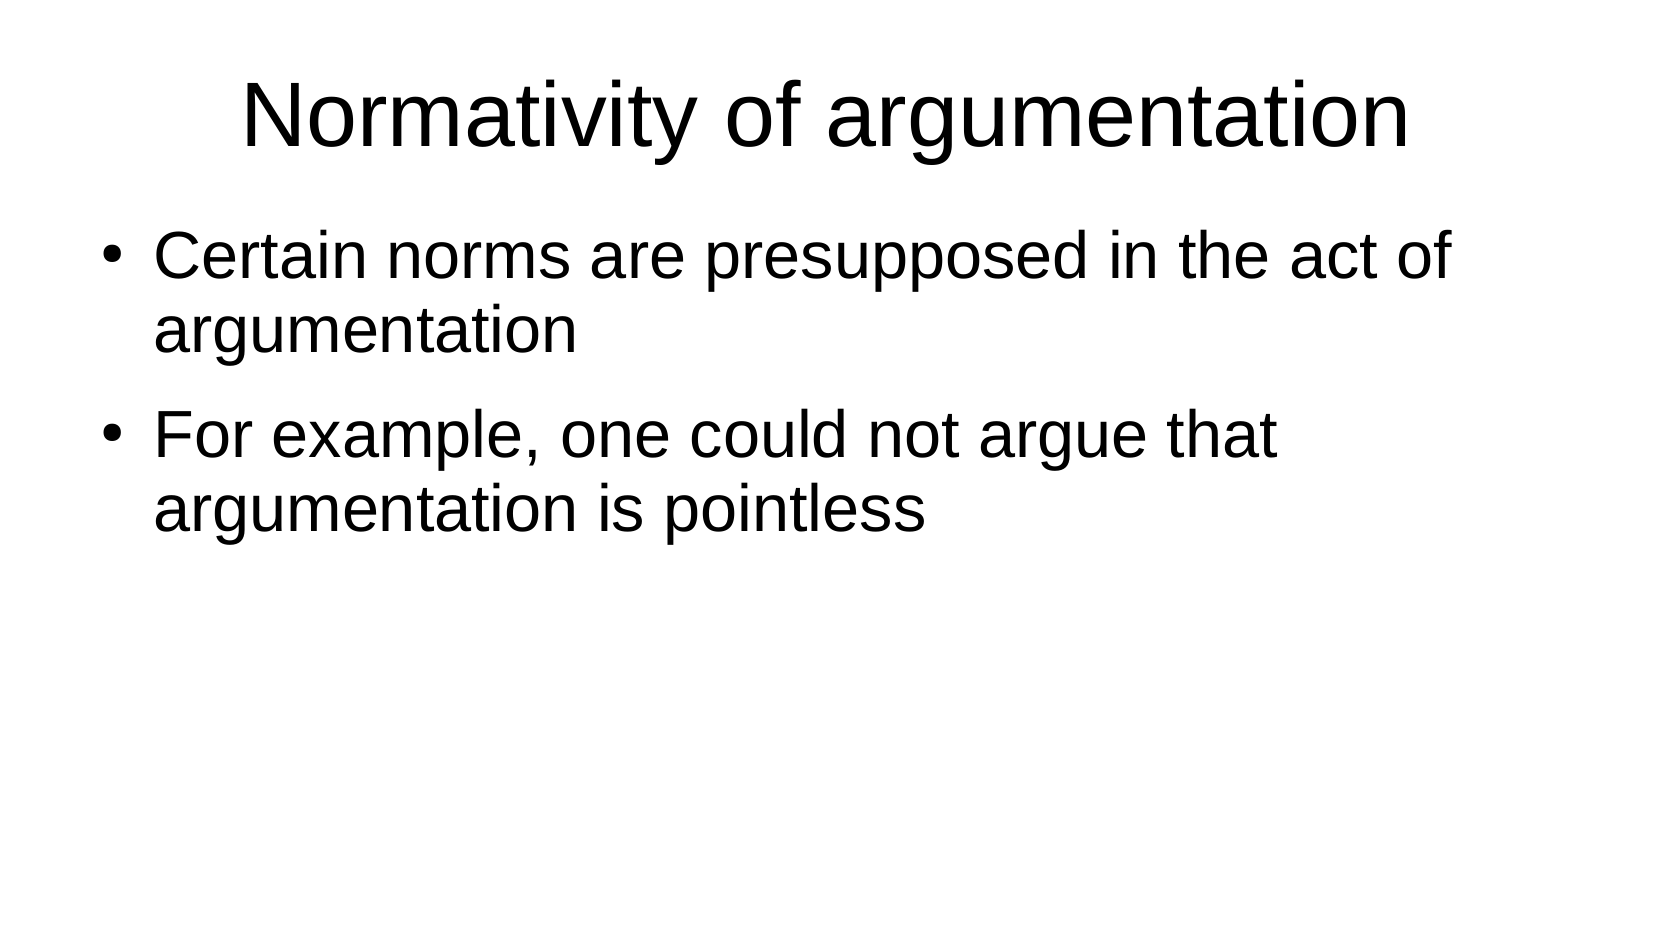

# Normativity of argumentation
Certain norms are presupposed in the act of argumentation
For example, one could not argue that argumentation is pointless